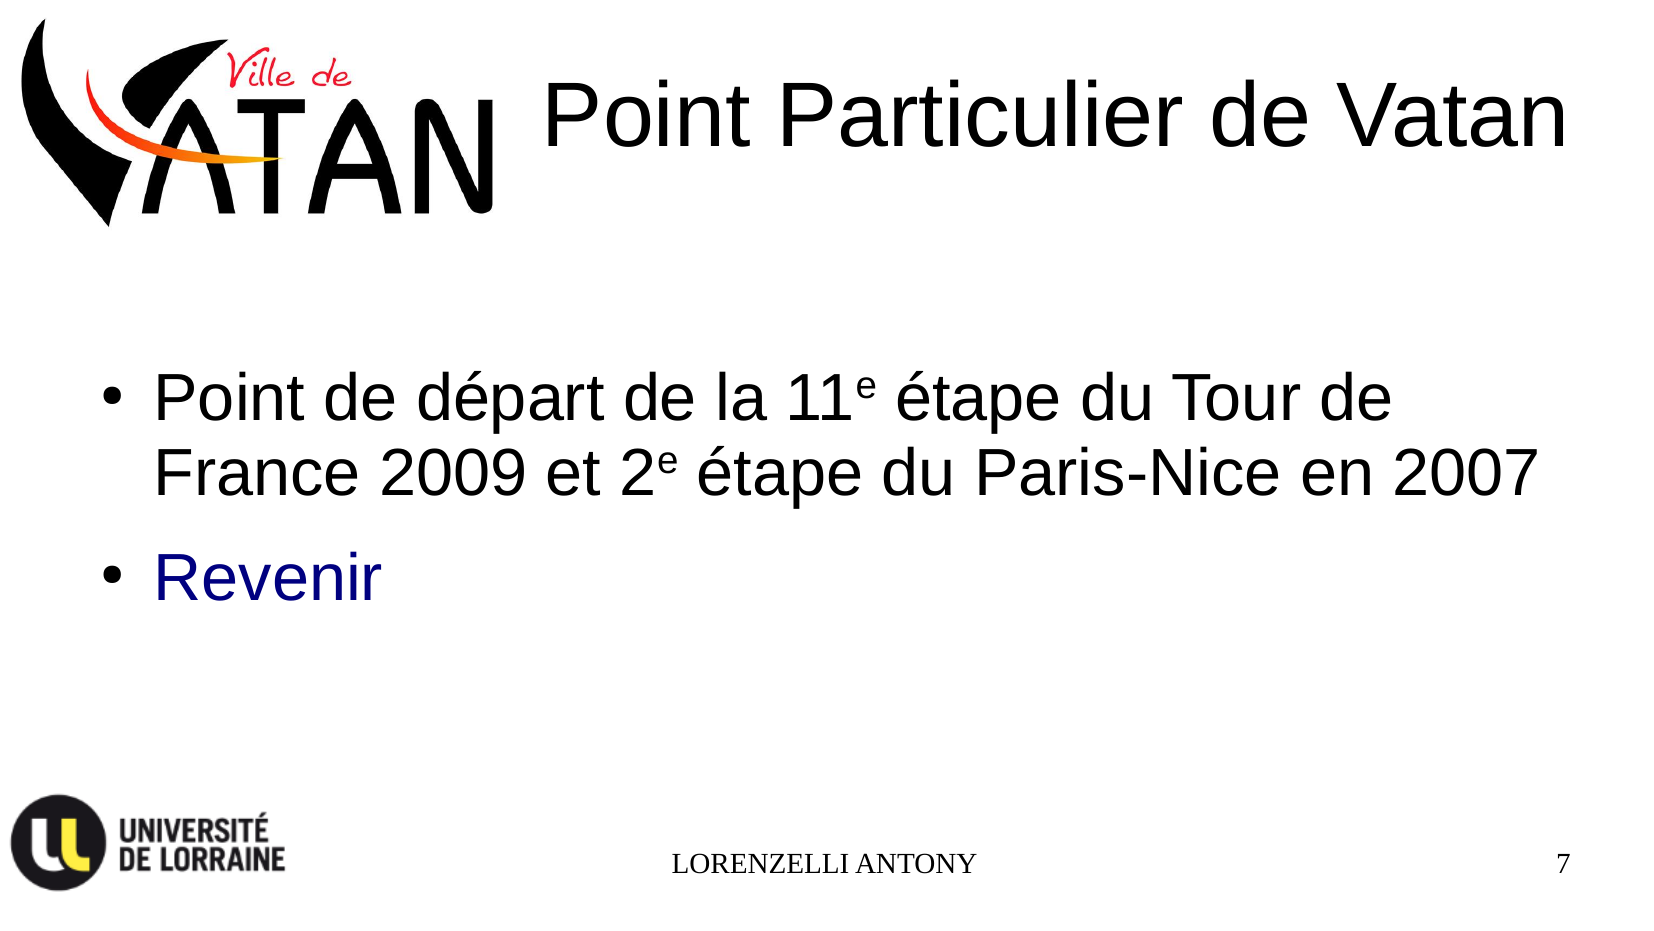

# Point Particulier de Vatan
Point de départ de la 11e étape du Tour de France 2009 et 2e étape du Paris-Nice en 2007
Revenir
LORENZELLI ANTONY
7